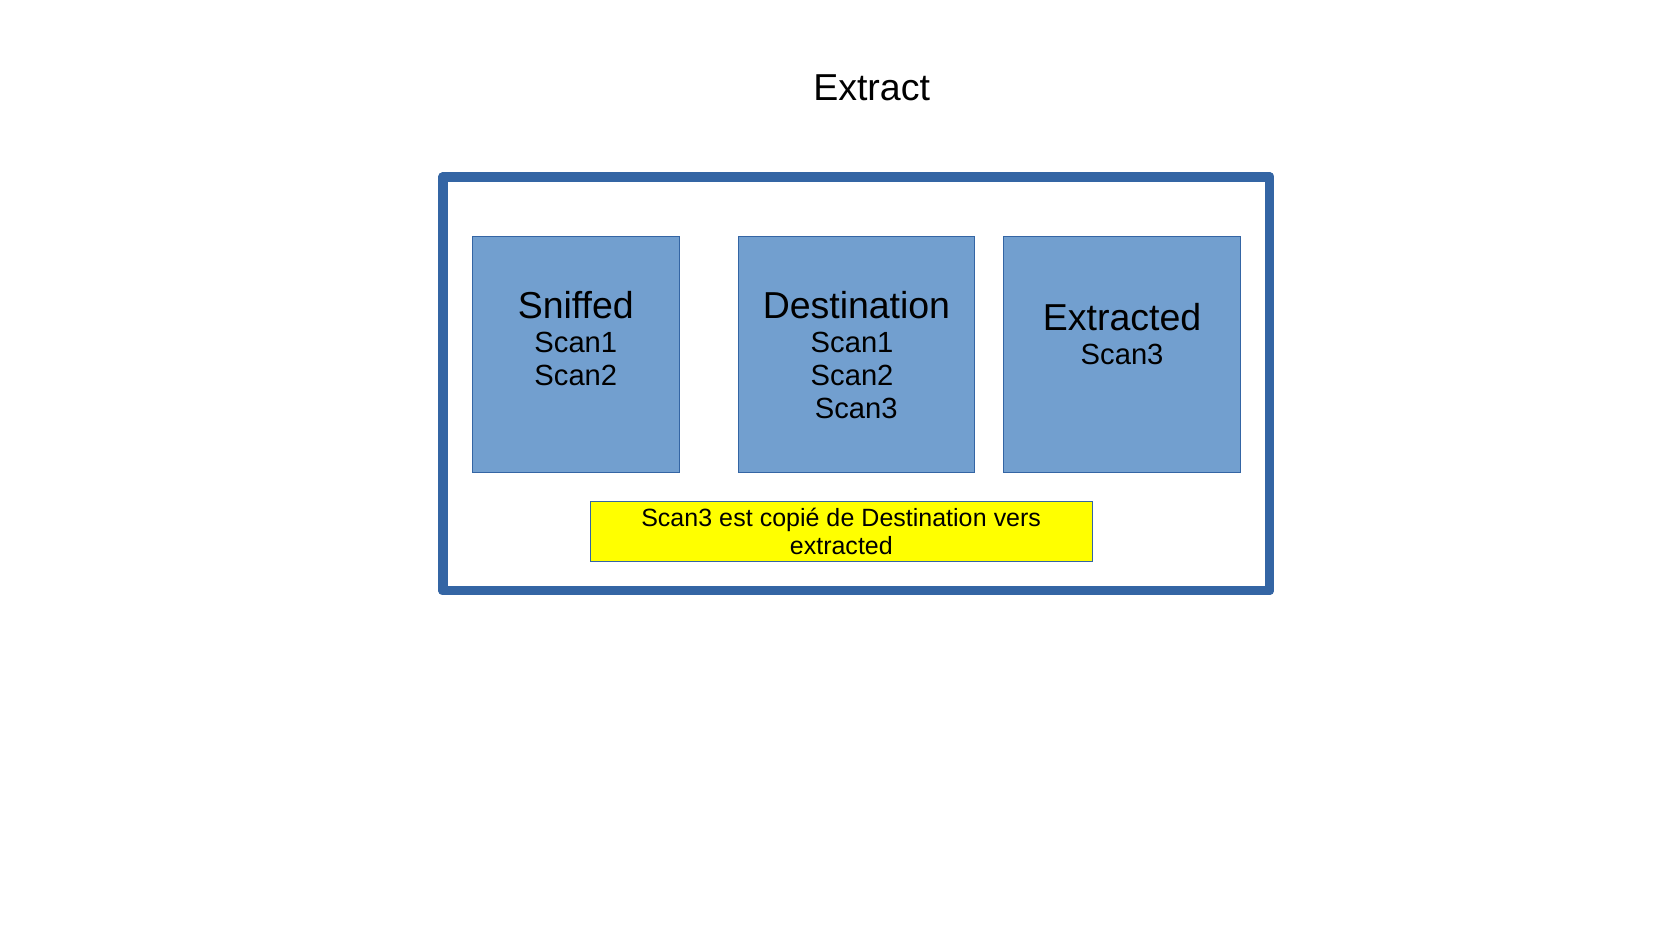

Extract
Sniffed
Scan1
Scan2
Scan3
Sniffed
Scan1
Scan2
Destination
Destination
Scan1
Scan2
Scan3
Extracted
Extracted
Scan3
Début : Destination et extracted vides
Scan3 est copié de Destination vers extracted